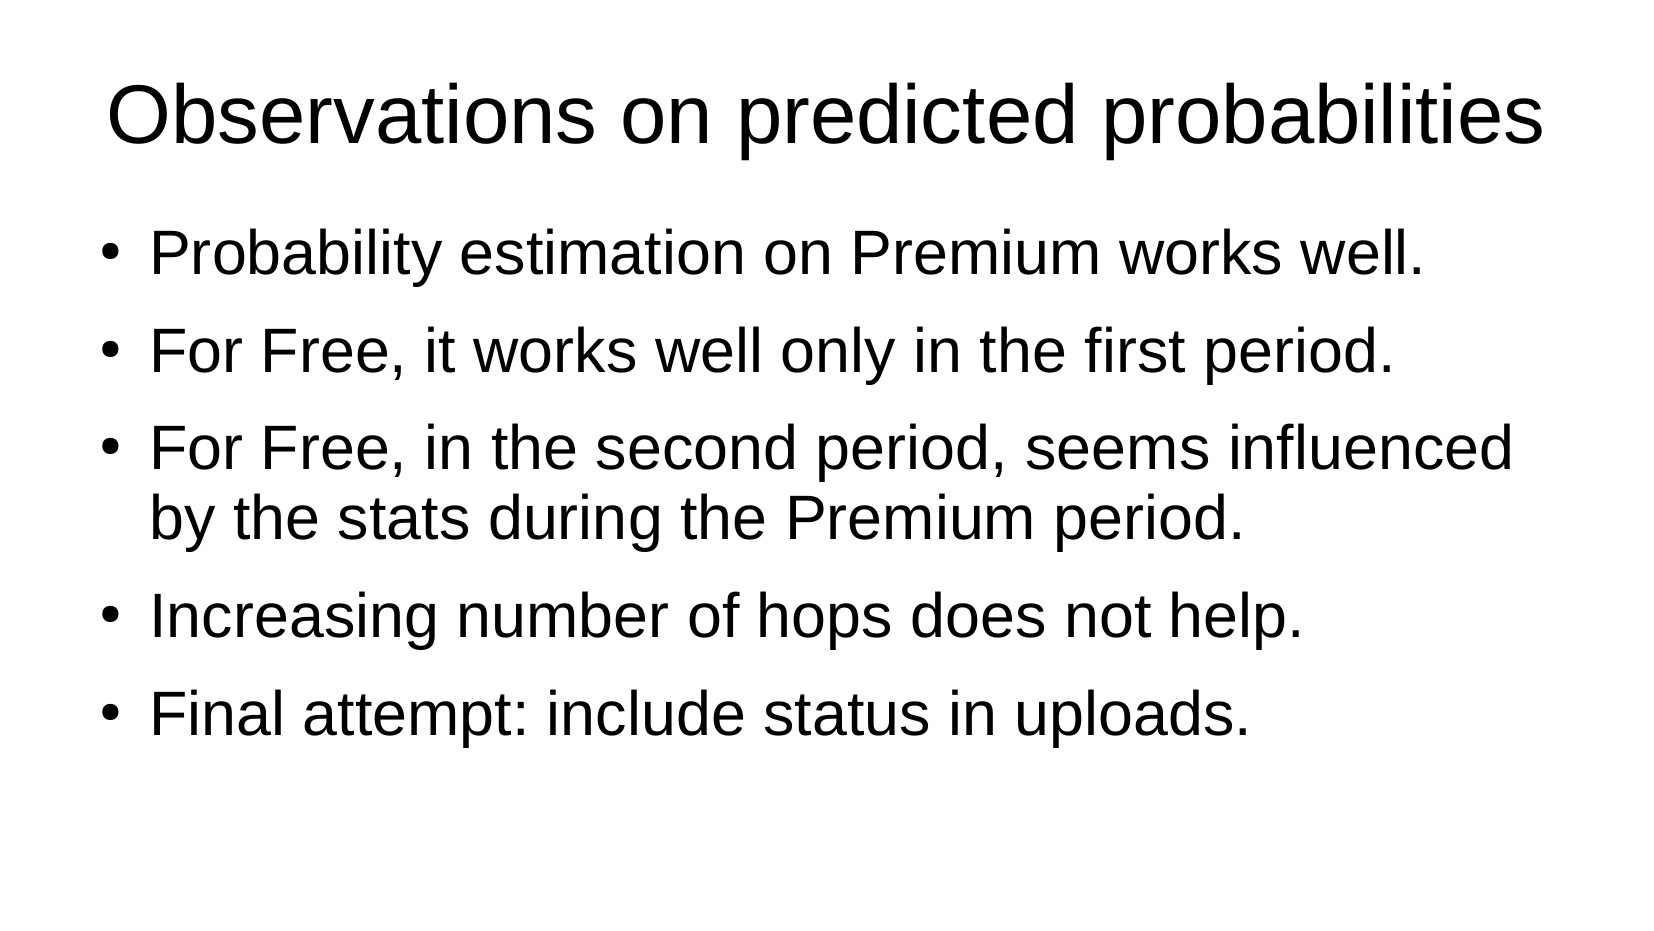

# Observations on predicted probabilities
Probability estimation on Premium works well.
For Free, it works well only in the first period.
For Free, in the second period, seems influenced by the stats during the Premium period.
Increasing number of hops does not help.
Final attempt: include status in uploads.